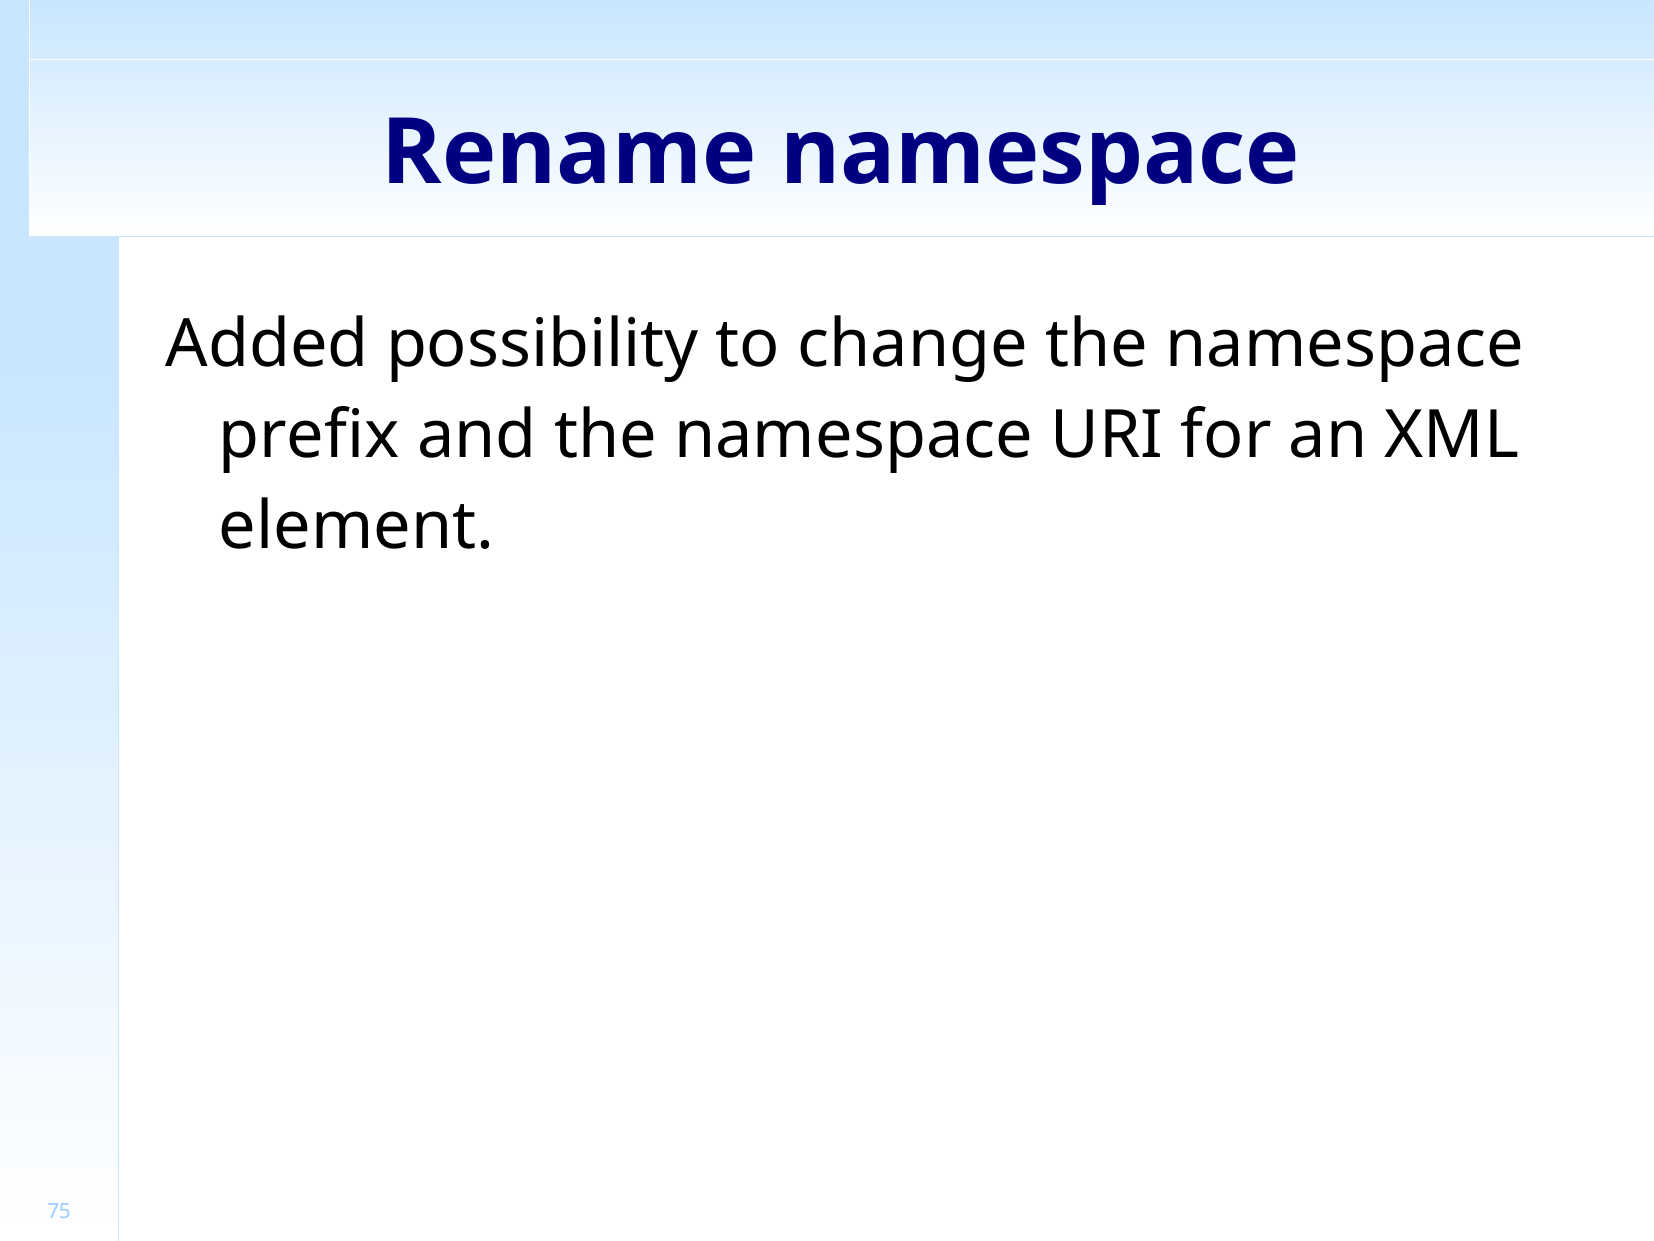

# Rename namespace
Added possibility to change the namespace prefix and the namespace URI for an XML element.